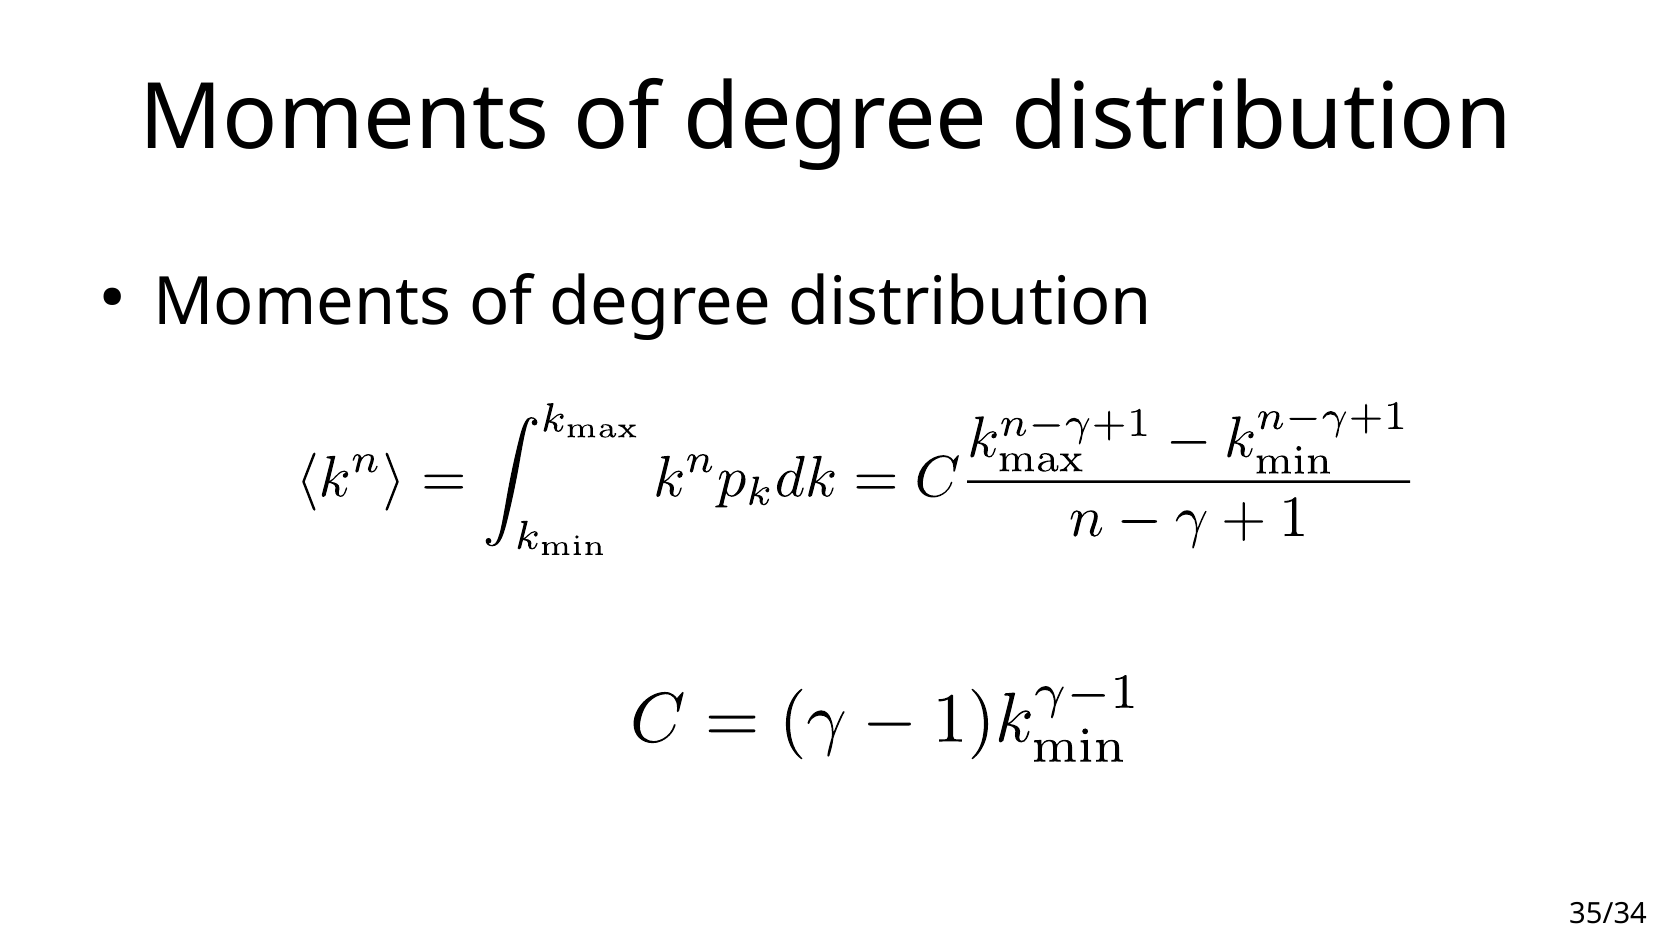

# Moments of degree distribution
Moments of degree distribution
35